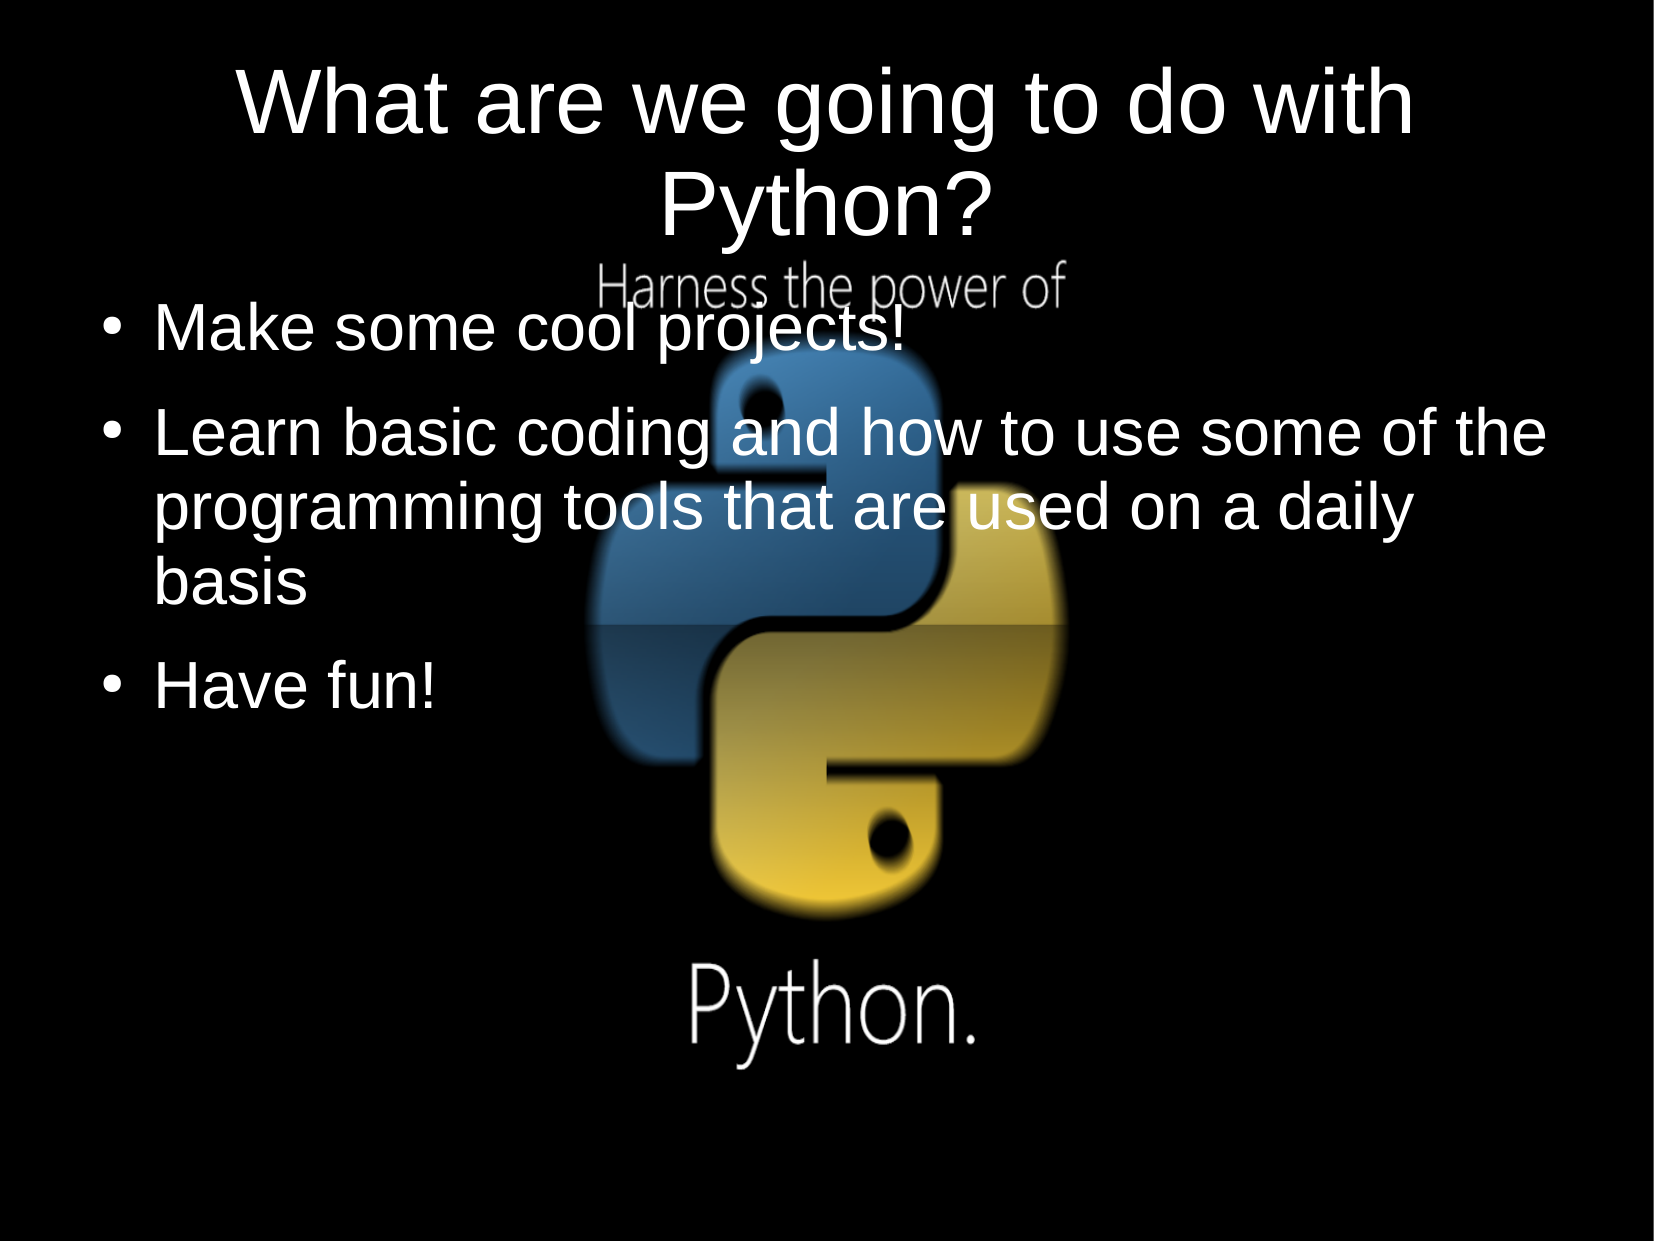

# What are we going to do with Python?
Make some cool projects!
Learn basic coding and how to use some of the programming tools that are used on a daily basis
Have fun!